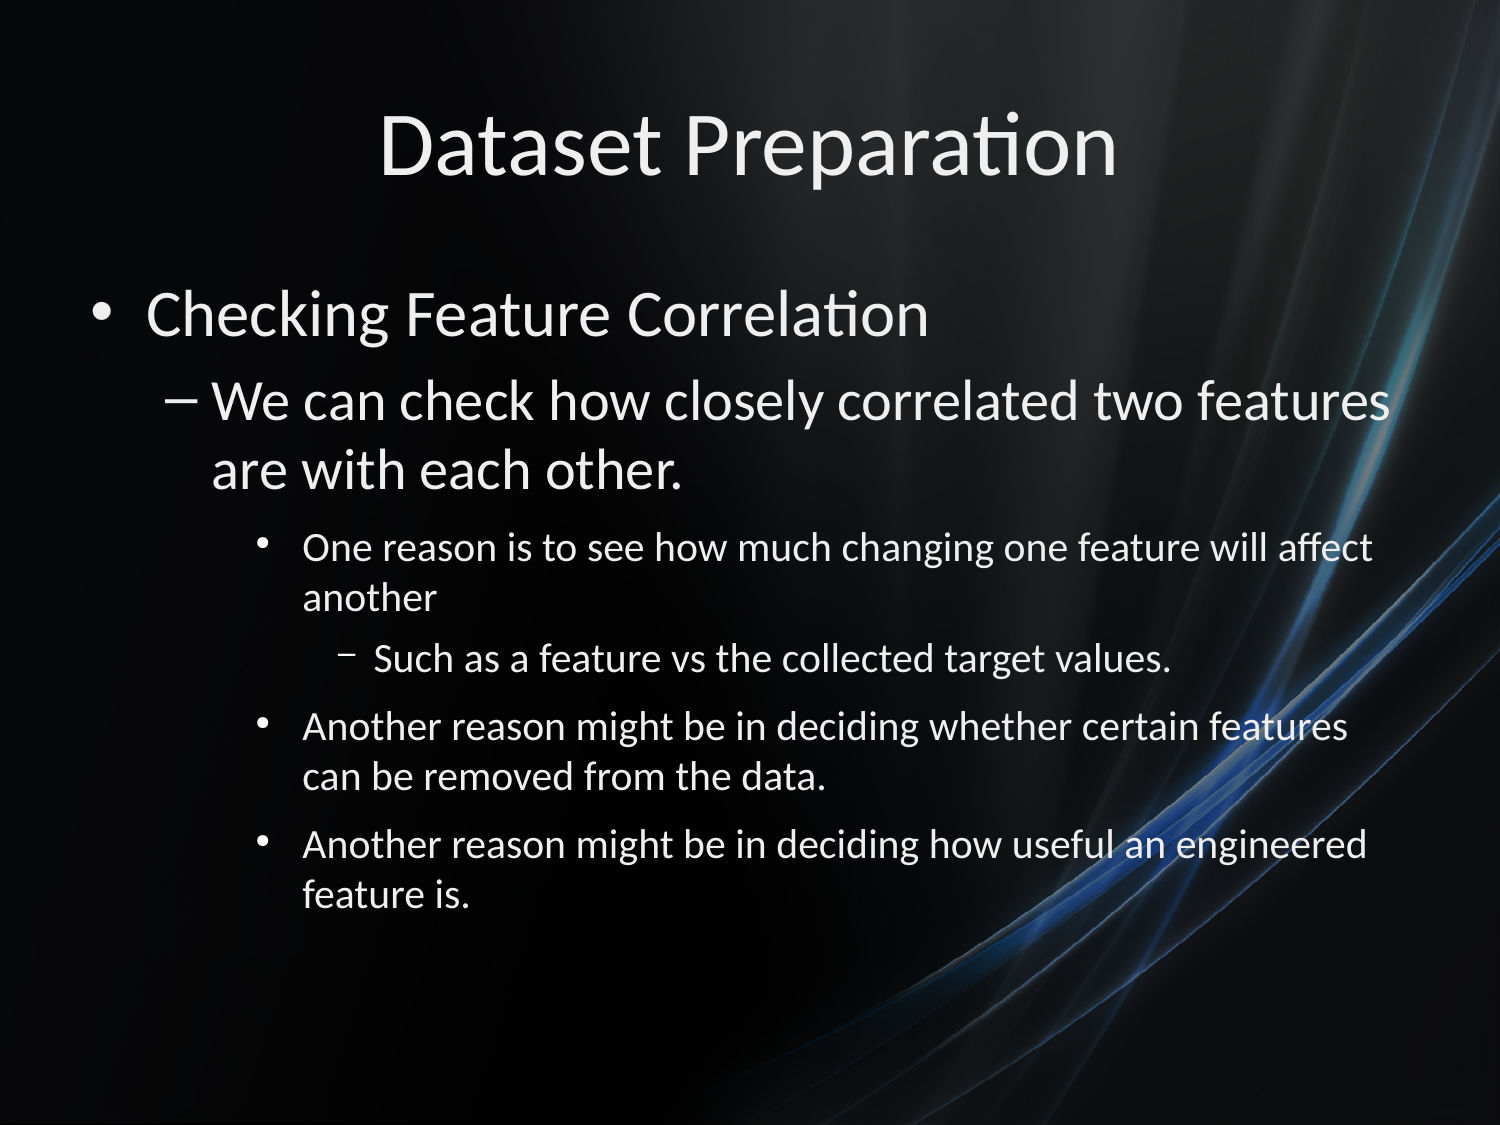

# Dataset Preparation
Checking Feature Correlation
We can check how closely correlated two features are with each other.
One reason is to see how much changing one feature will affect another
Such as a feature vs the collected target values.
Another reason might be in deciding whether certain features can be removed from the data.
Another reason might be in deciding how useful an engineered feature is.